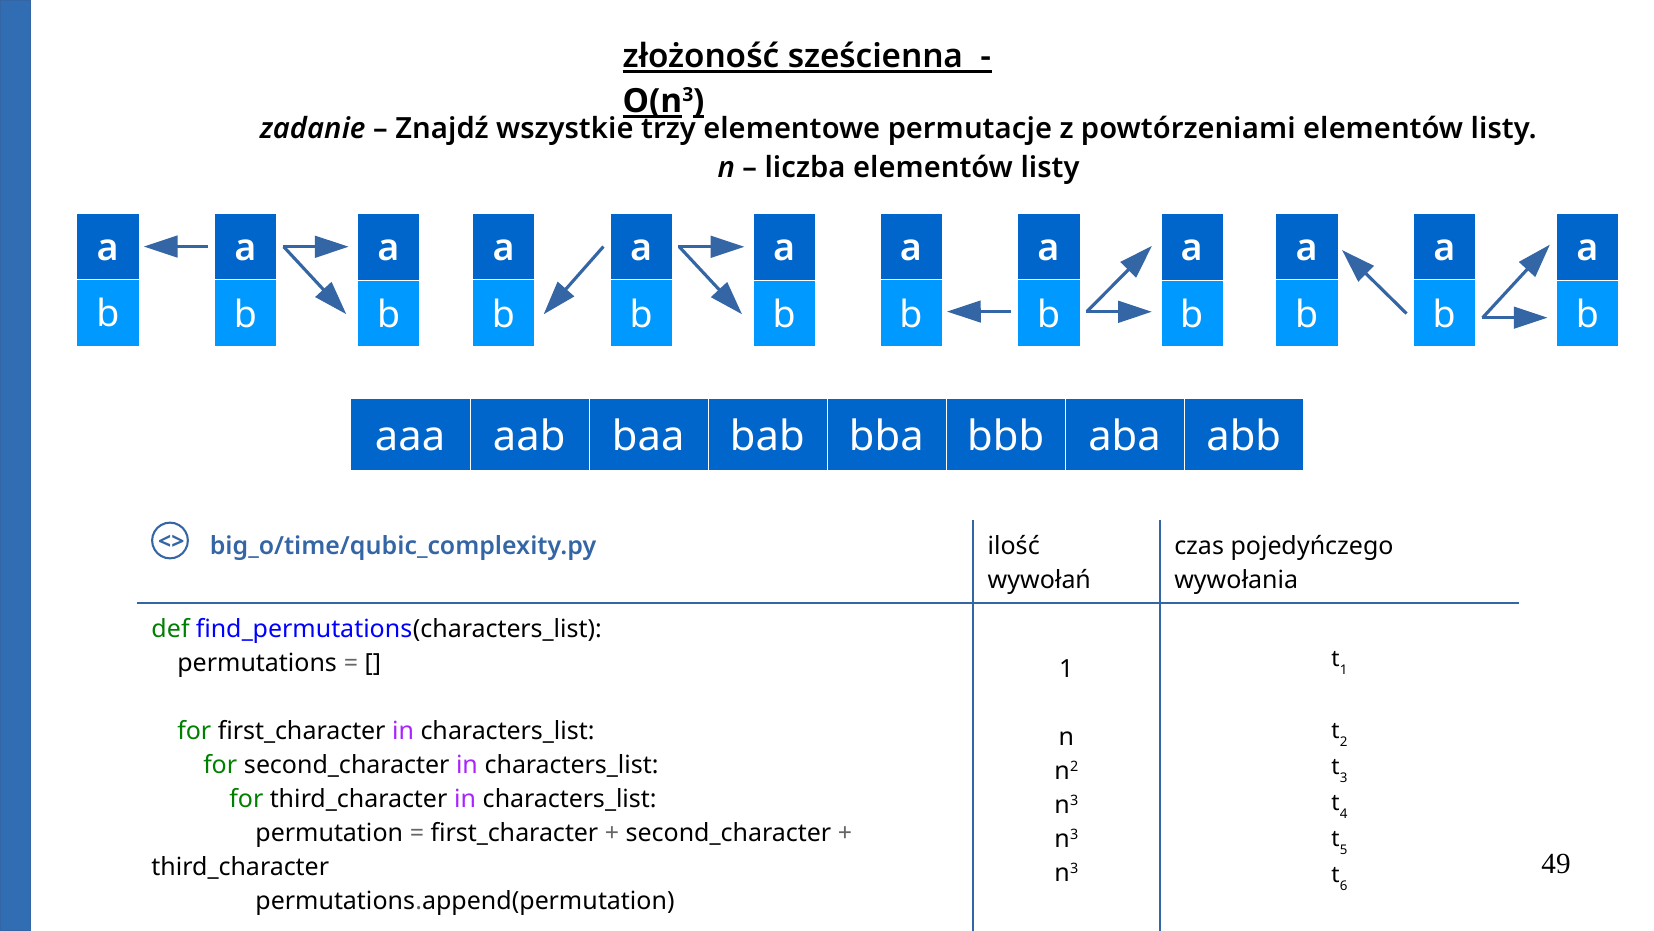

złożoność sześcienna - O(n3)
zadanie – Znajdź wszystkie trzy elementowe permutacje z powtórzeniami elementów listy.
n – liczba elementów listy
| a |
| --- |
| b |
| a |
| --- |
| b |
| a |
| --- |
| b |
| a |
| --- |
| b |
| a |
| --- |
| b |
| a |
| --- |
| b |
| a |
| --- |
| b |
| a |
| --- |
| b |
| a |
| --- |
| b |
| a |
| --- |
| b |
| a |
| --- |
| b |
| a |
| --- |
| b |
| aaa | aab | baa | bab | bba | bbb | aba | abb |
| --- | --- | --- | --- | --- | --- | --- | --- |
<>
| big\_o/time/qubic\_complexity.py | ilość wywołań | czas pojedyńczego wywołania |
| --- | --- | --- |
| def find\_permutations(characters\_list): permutations = [] for first\_character in characters\_list: for second\_character in characters\_list: for third\_character in characters\_list: permutation = first\_character + second\_character + third\_character permutations.append(permutation) return permutations | 1 n n2 n3 n3 n3 1 | t1 t2 t3 t4 t5 t6 t7 |
49